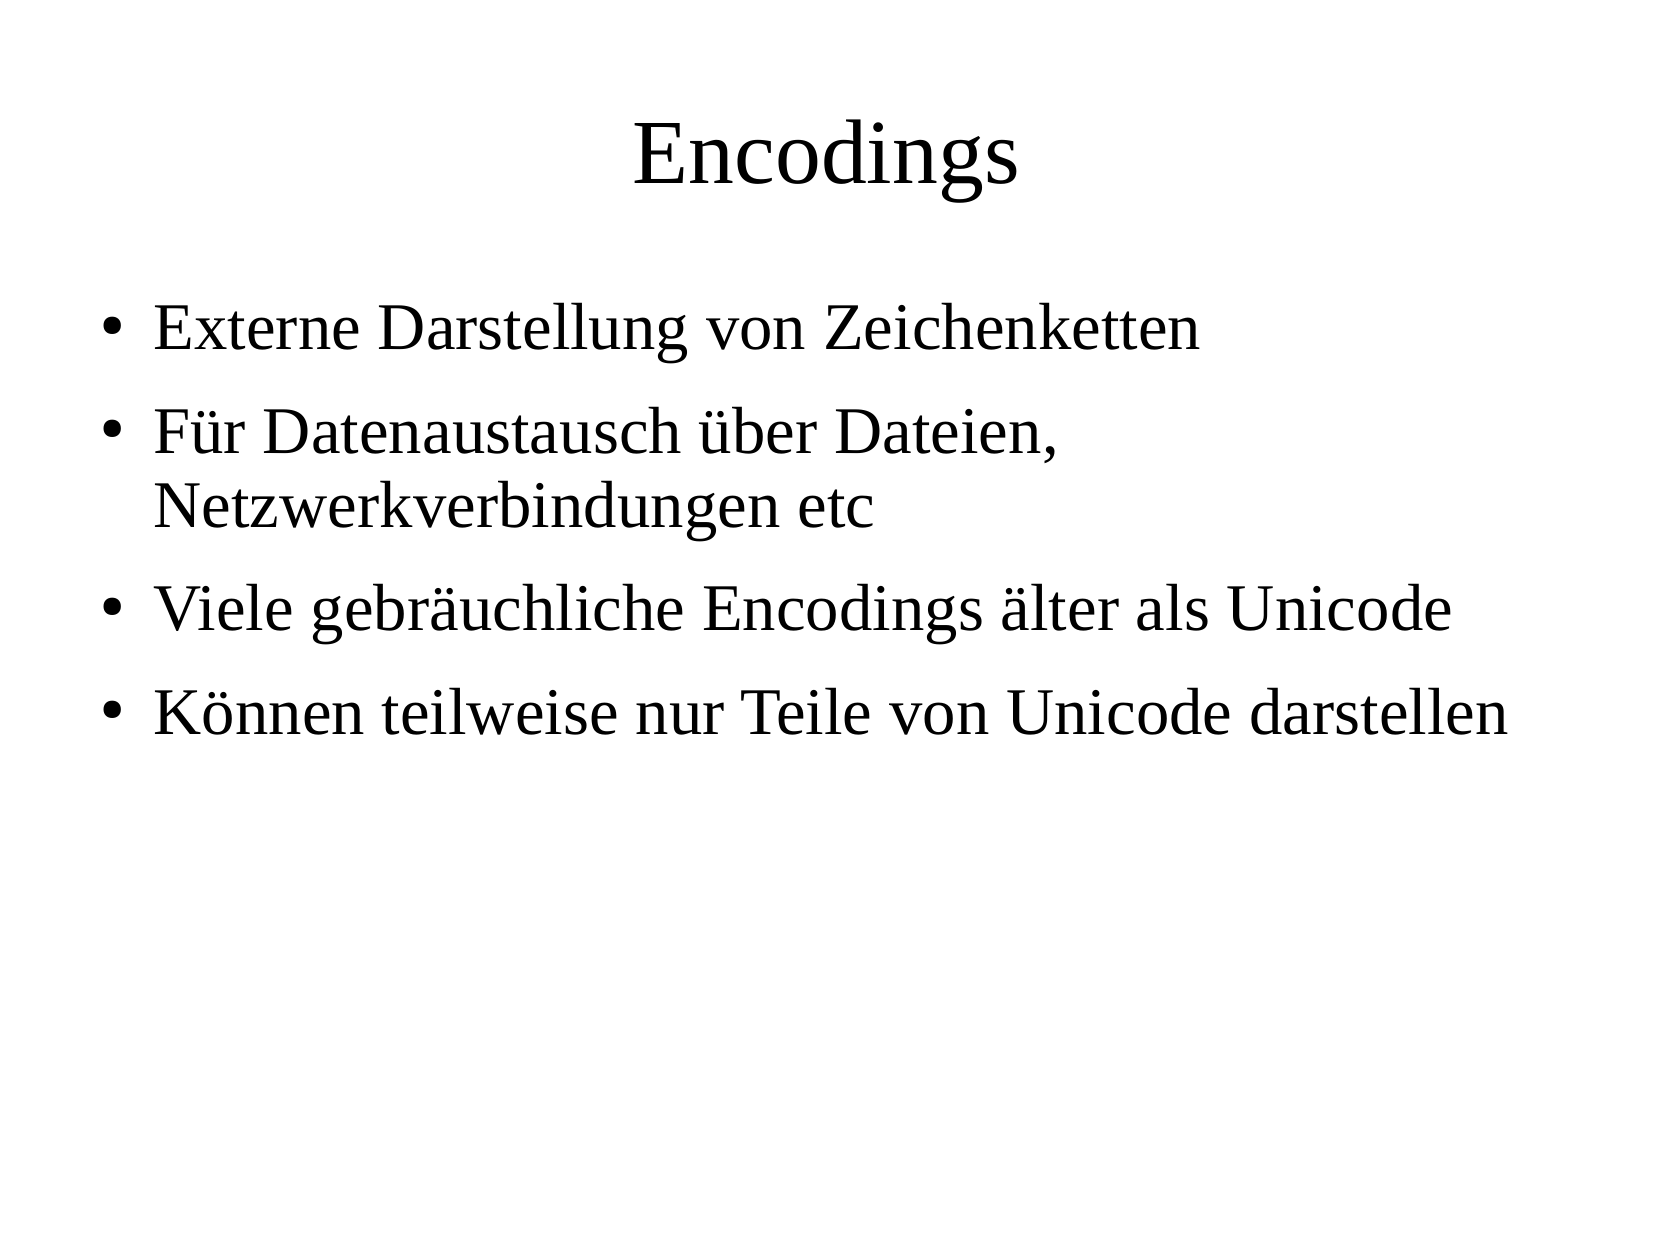

# Encodings
Externe Darstellung von Zeichenketten
Für Datenaustausch über Dateien, Netzwerkverbindungen etc
Viele gebräuchliche Encodings älter als Unicode
Können teilweise nur Teile von Unicode darstellen